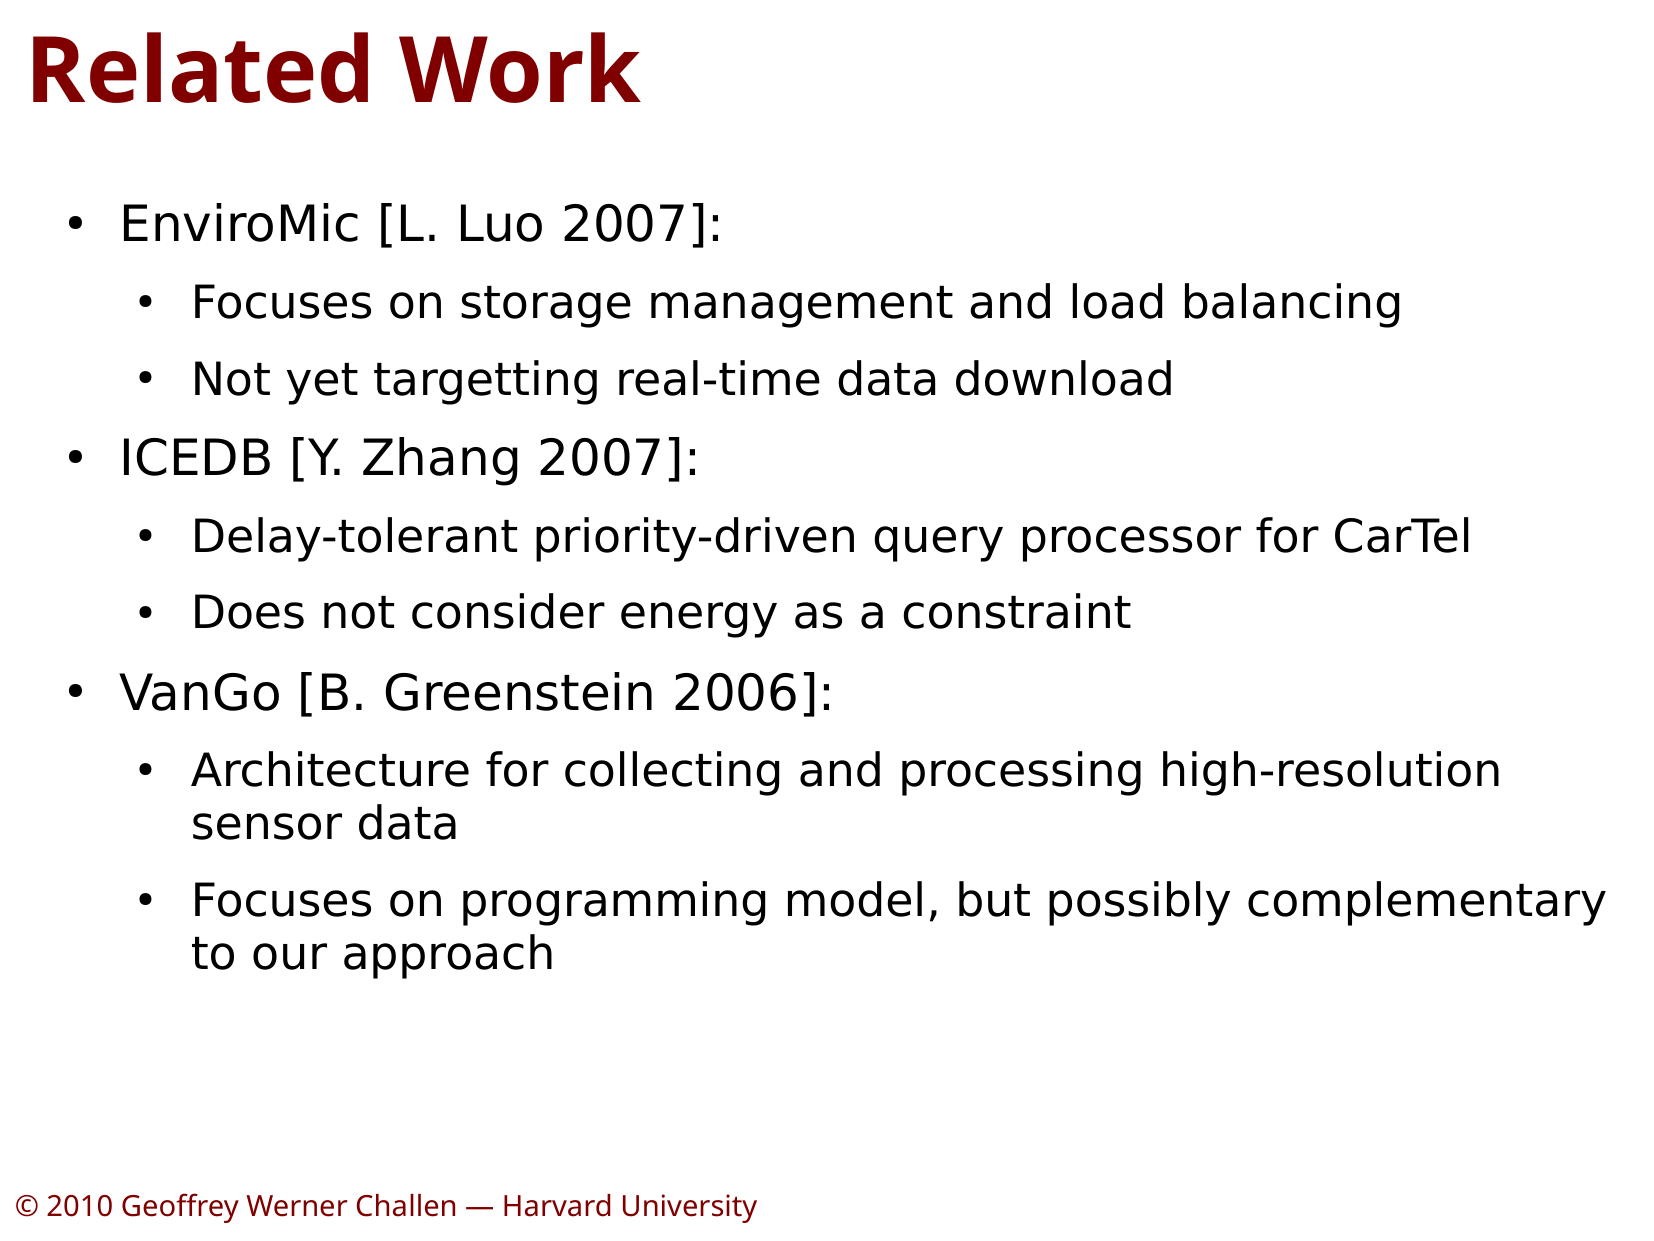

# Related Work
EnviroMic [L. Luo 2007]:
Focuses on storage management and load balancing
Not yet targetting real-time data download
ICEDB [Y. Zhang 2007]:
Delay-tolerant priority-driven query processor for CarTel
Does not consider energy as a constraint
VanGo [B. Greenstein 2006]:
Architecture for collecting and processing high-resolution sensor data
Focuses on programming model, but possibly complementary to our approach